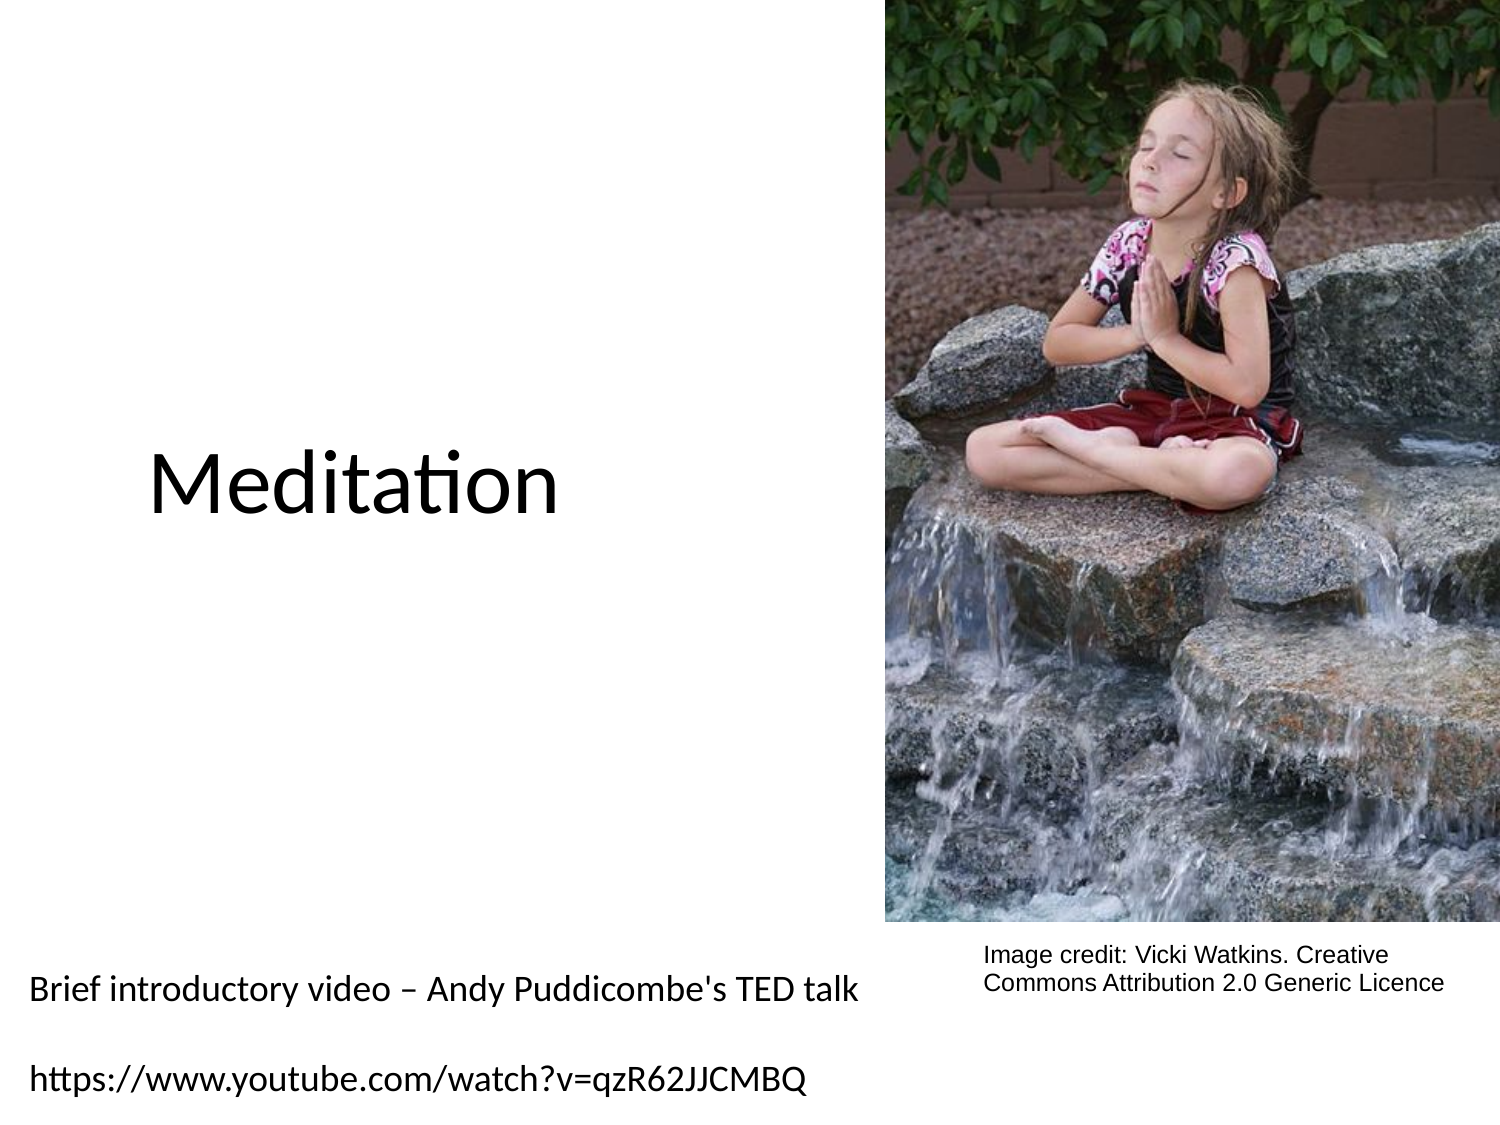

# Meditation
Image credit: Vicki Watkins. Creative Commons Attribution 2.0 Generic Licence
Brief introductory video – Andy Puddicombe's TED talk
https://www.youtube.com/watch?v=qzR62JJCMBQ